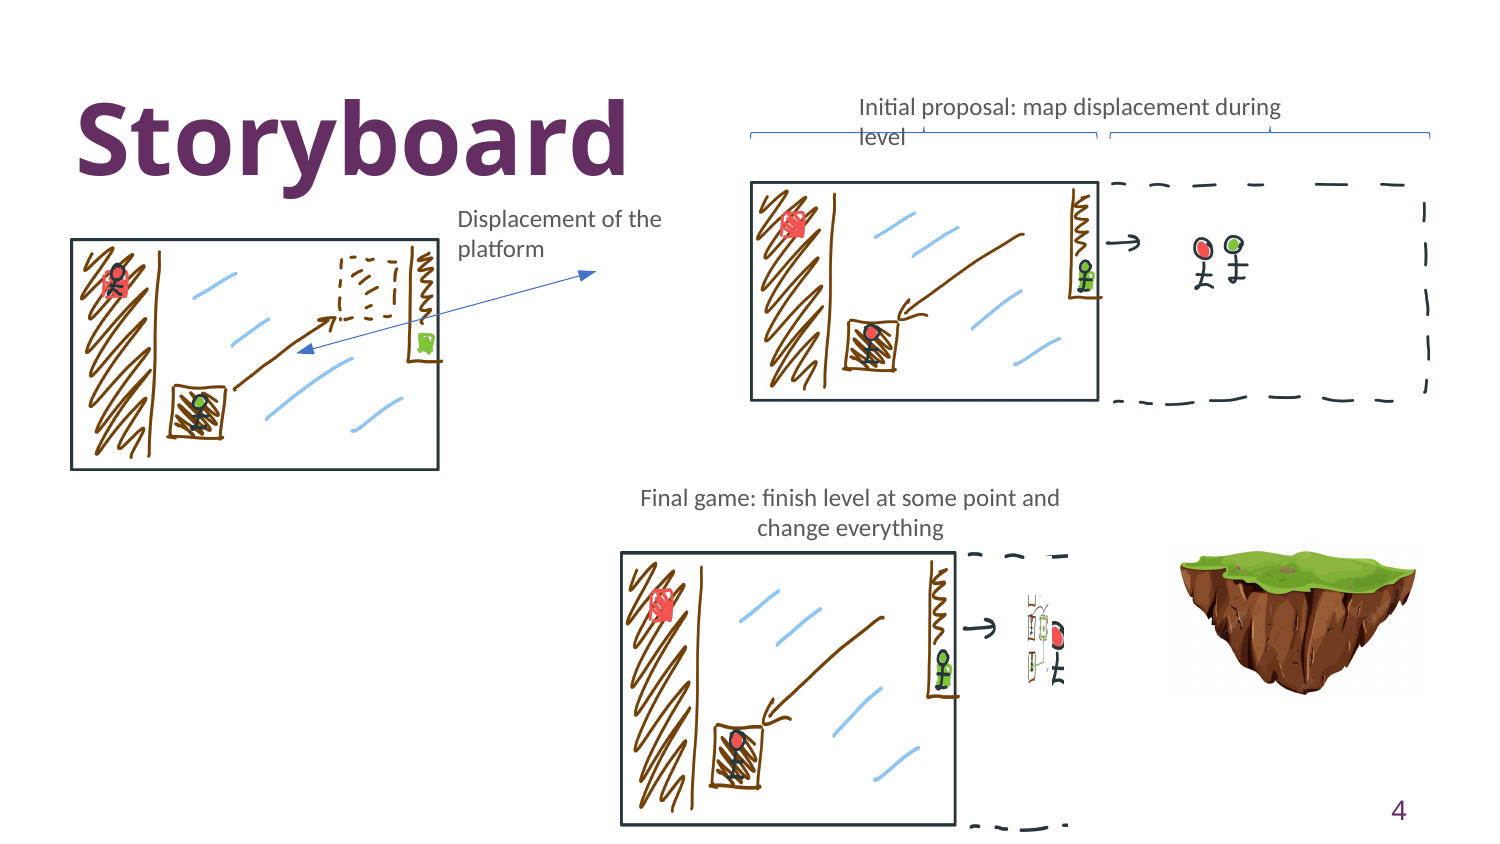

# Storyboard
Initial proposal: map displacement during level
Displacement of the platform
Final game: finish level at some point and change everything